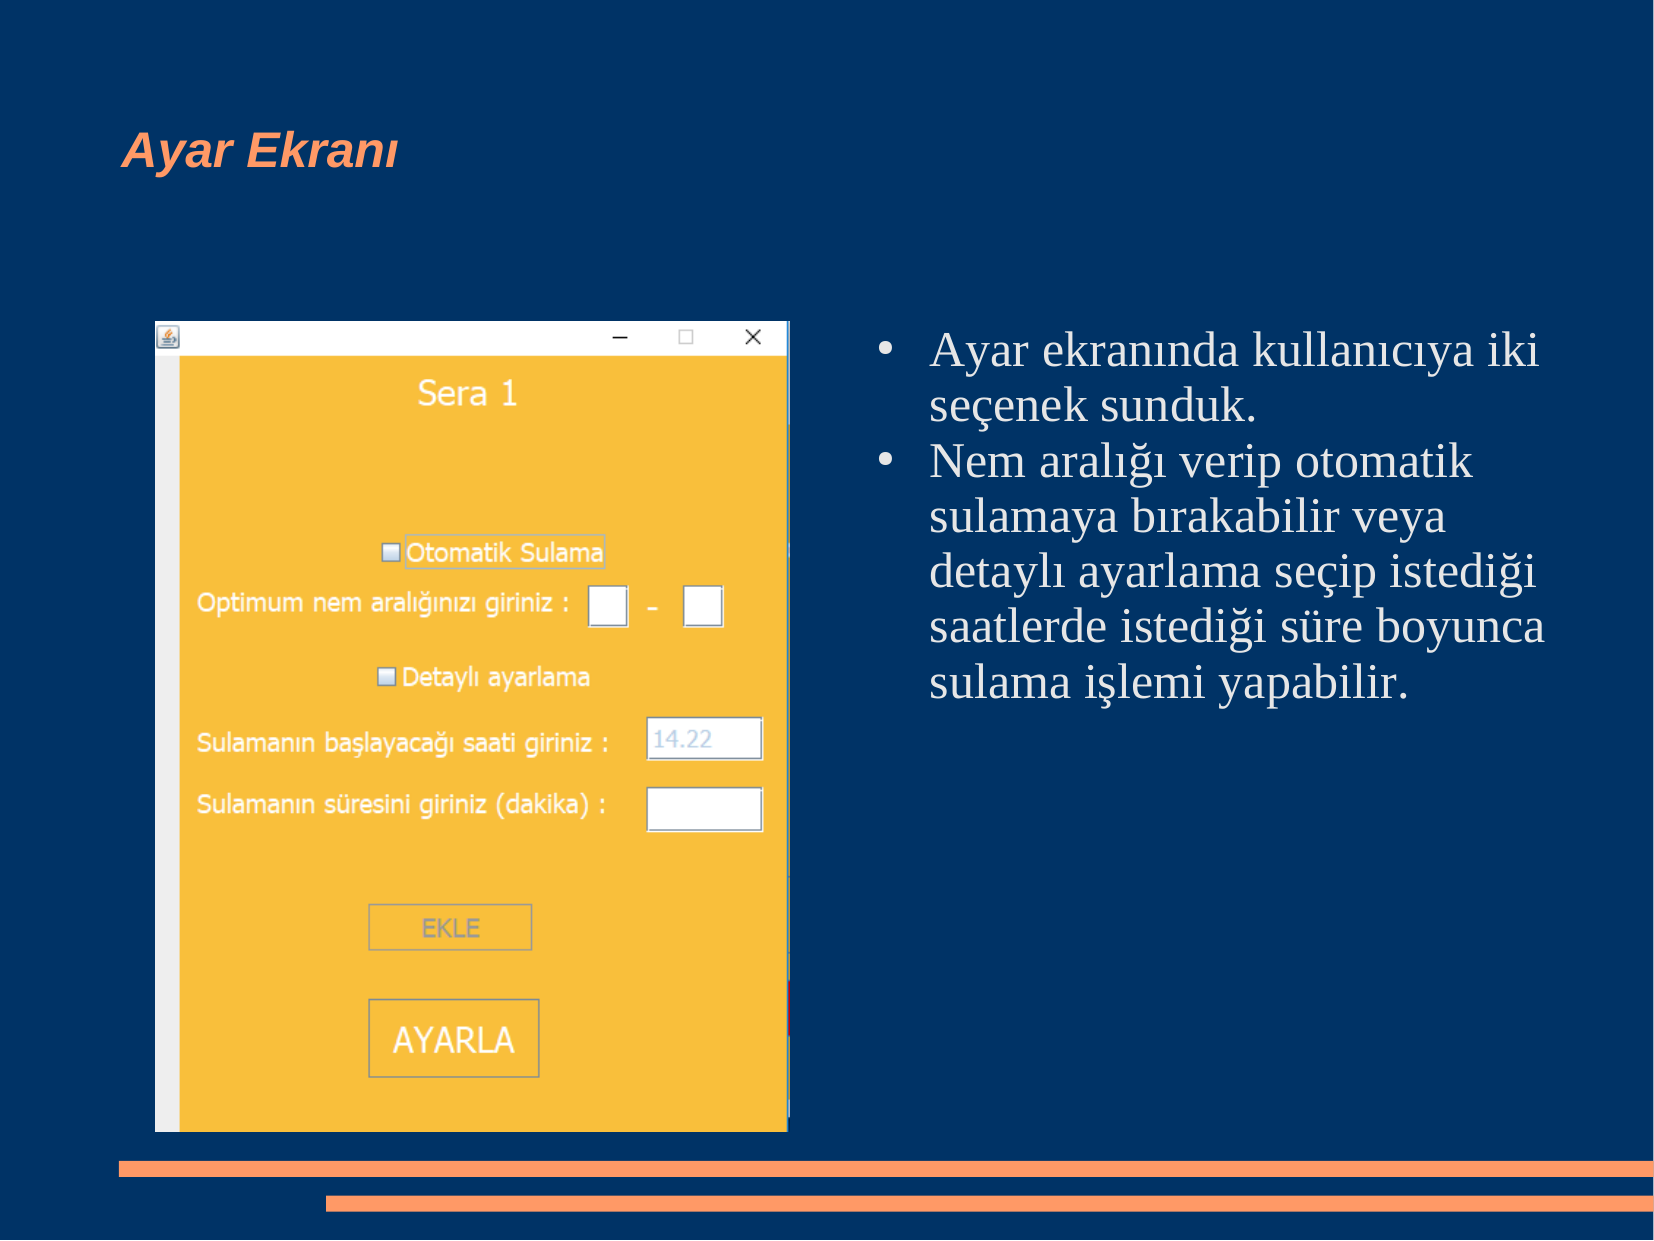

# Ayar Ekranı
Ayar ekranında kullanıcıya iki seçenek sunduk.
Nem aralığı verip otomatik sulamaya bırakabilir veya detaylı ayarlama seçip istediği saatlerde istediği süre boyunca sulama işlemi yapabilir.